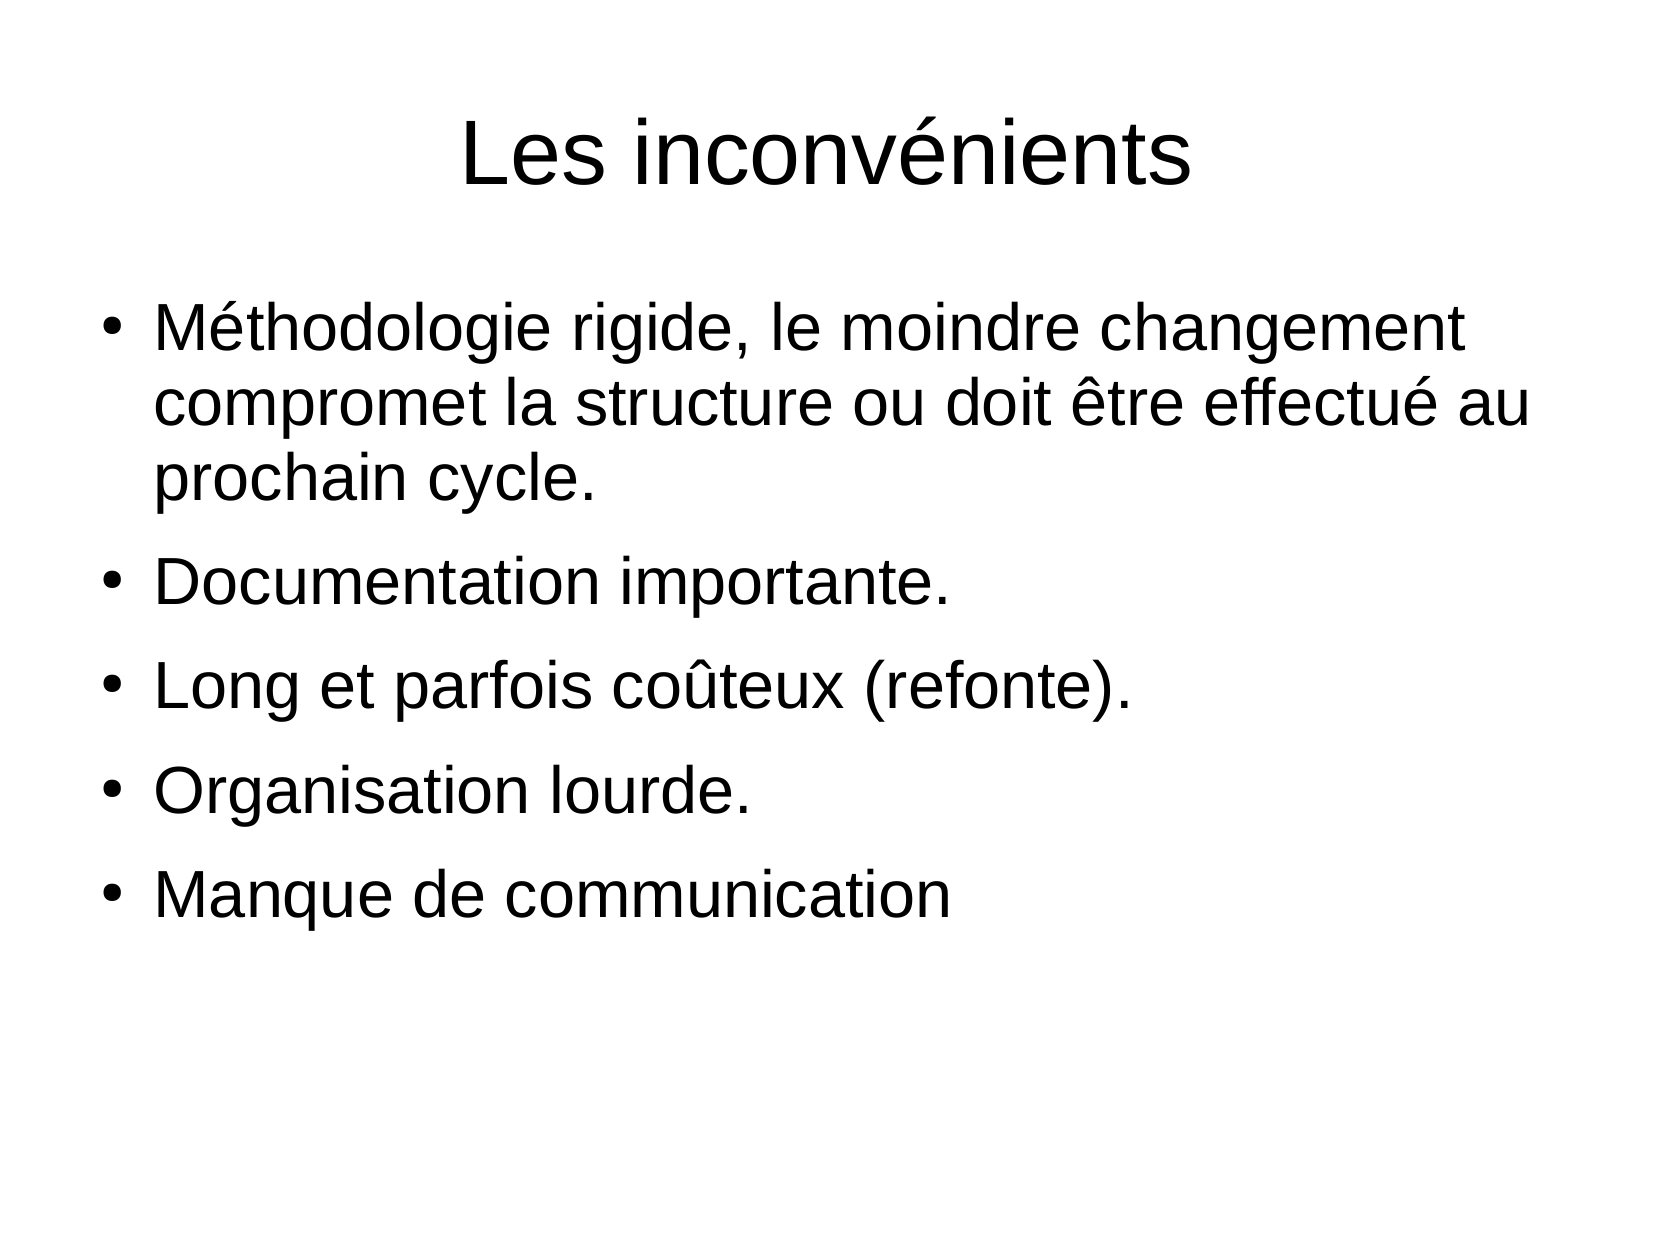

# Les inconvénients
Méthodologie rigide, le moindre changement compromet la structure ou doit être effectué au prochain cycle.
Documentation importante.
Long et parfois coûteux (refonte).
Organisation lourde.
Manque de communication